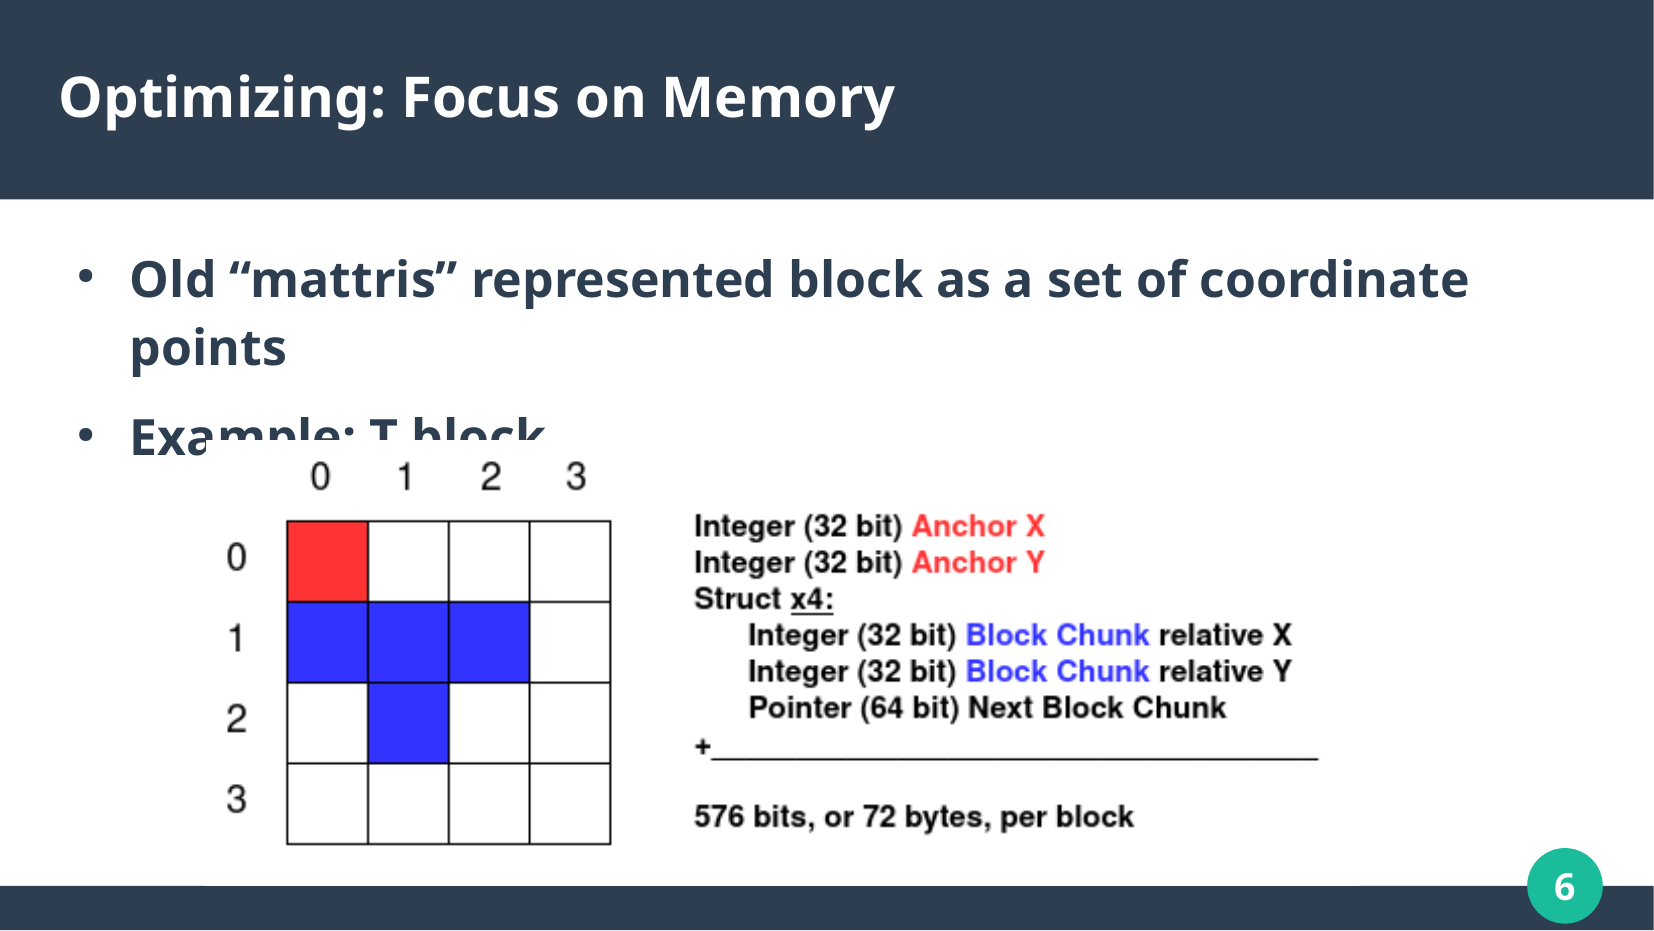

# Optimizing: Focus on Memory
Old “mattris” represented block as a set of coordinate points
Example: T block